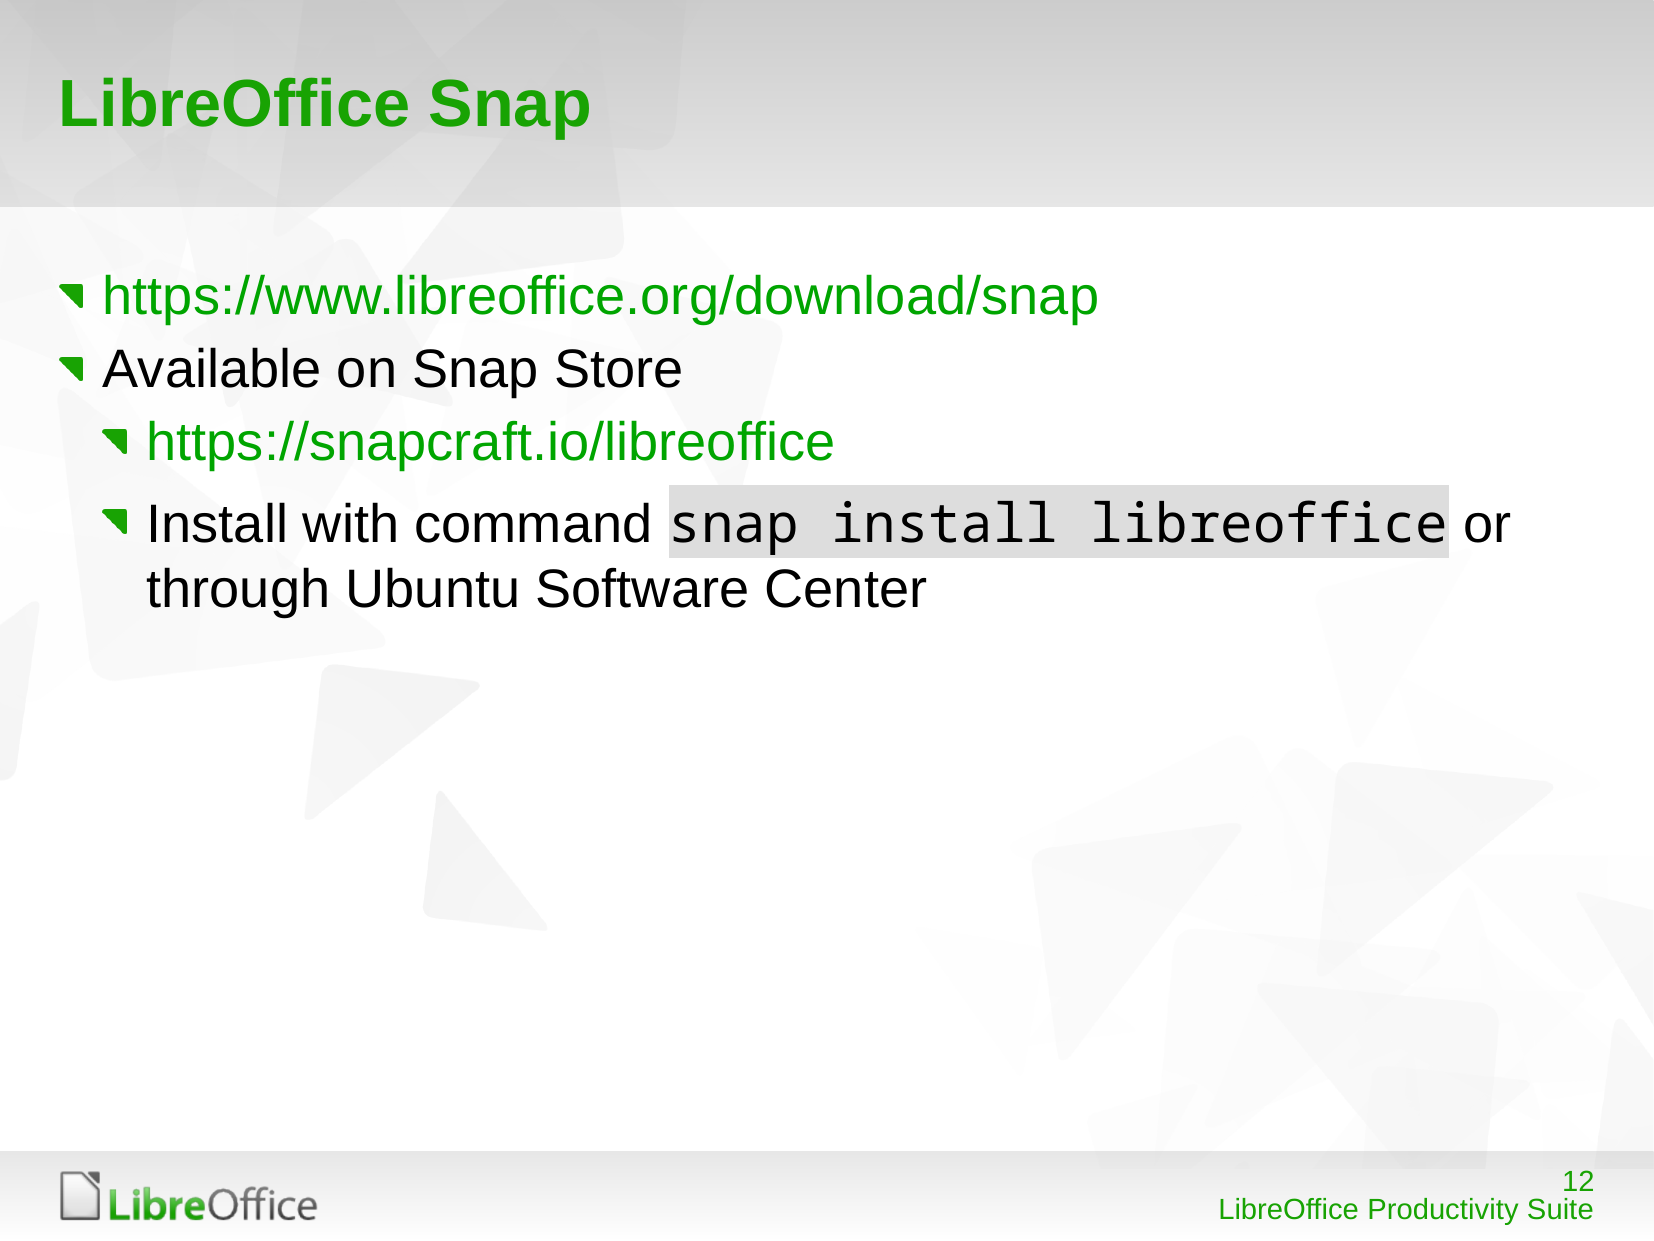

# LibreOffice Snap
https://www.libreoffice.org/download/snap
Available on Snap Store
https://snapcraft.io/libreoffice
Install with command snap install libreoffice or through Ubuntu Software Center
12
LibreOffice Productivity Suite